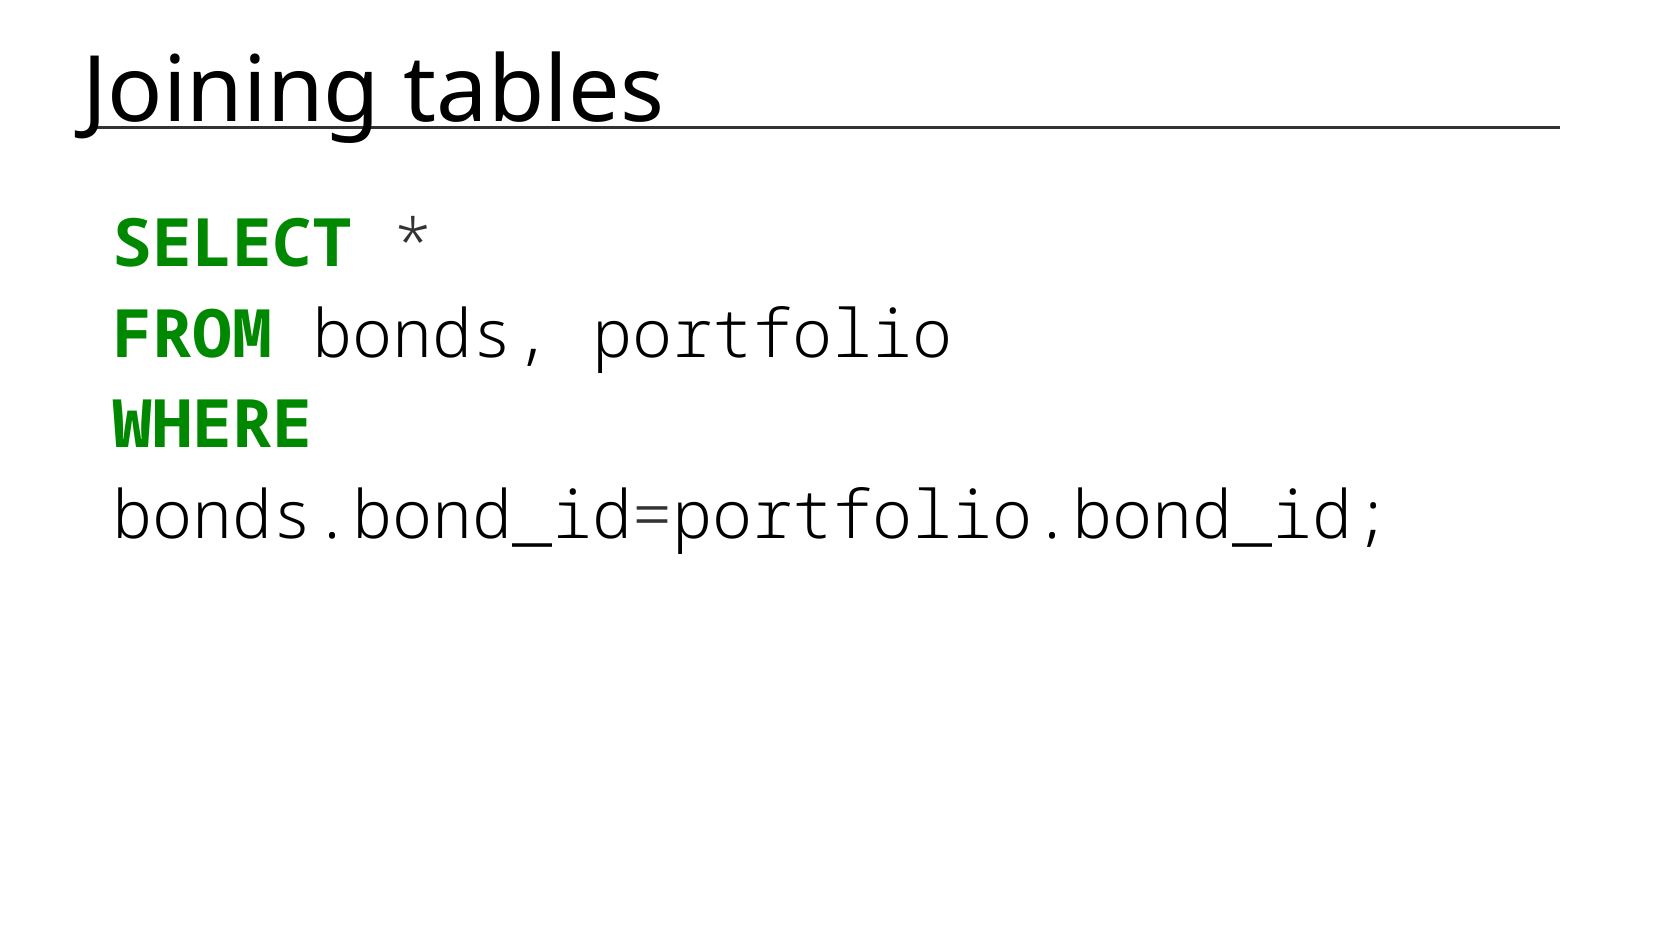

# Joining tables
SELECT *
FROM bonds, portfolio
WHERE bonds.bond_id=portfolio.bond_id;